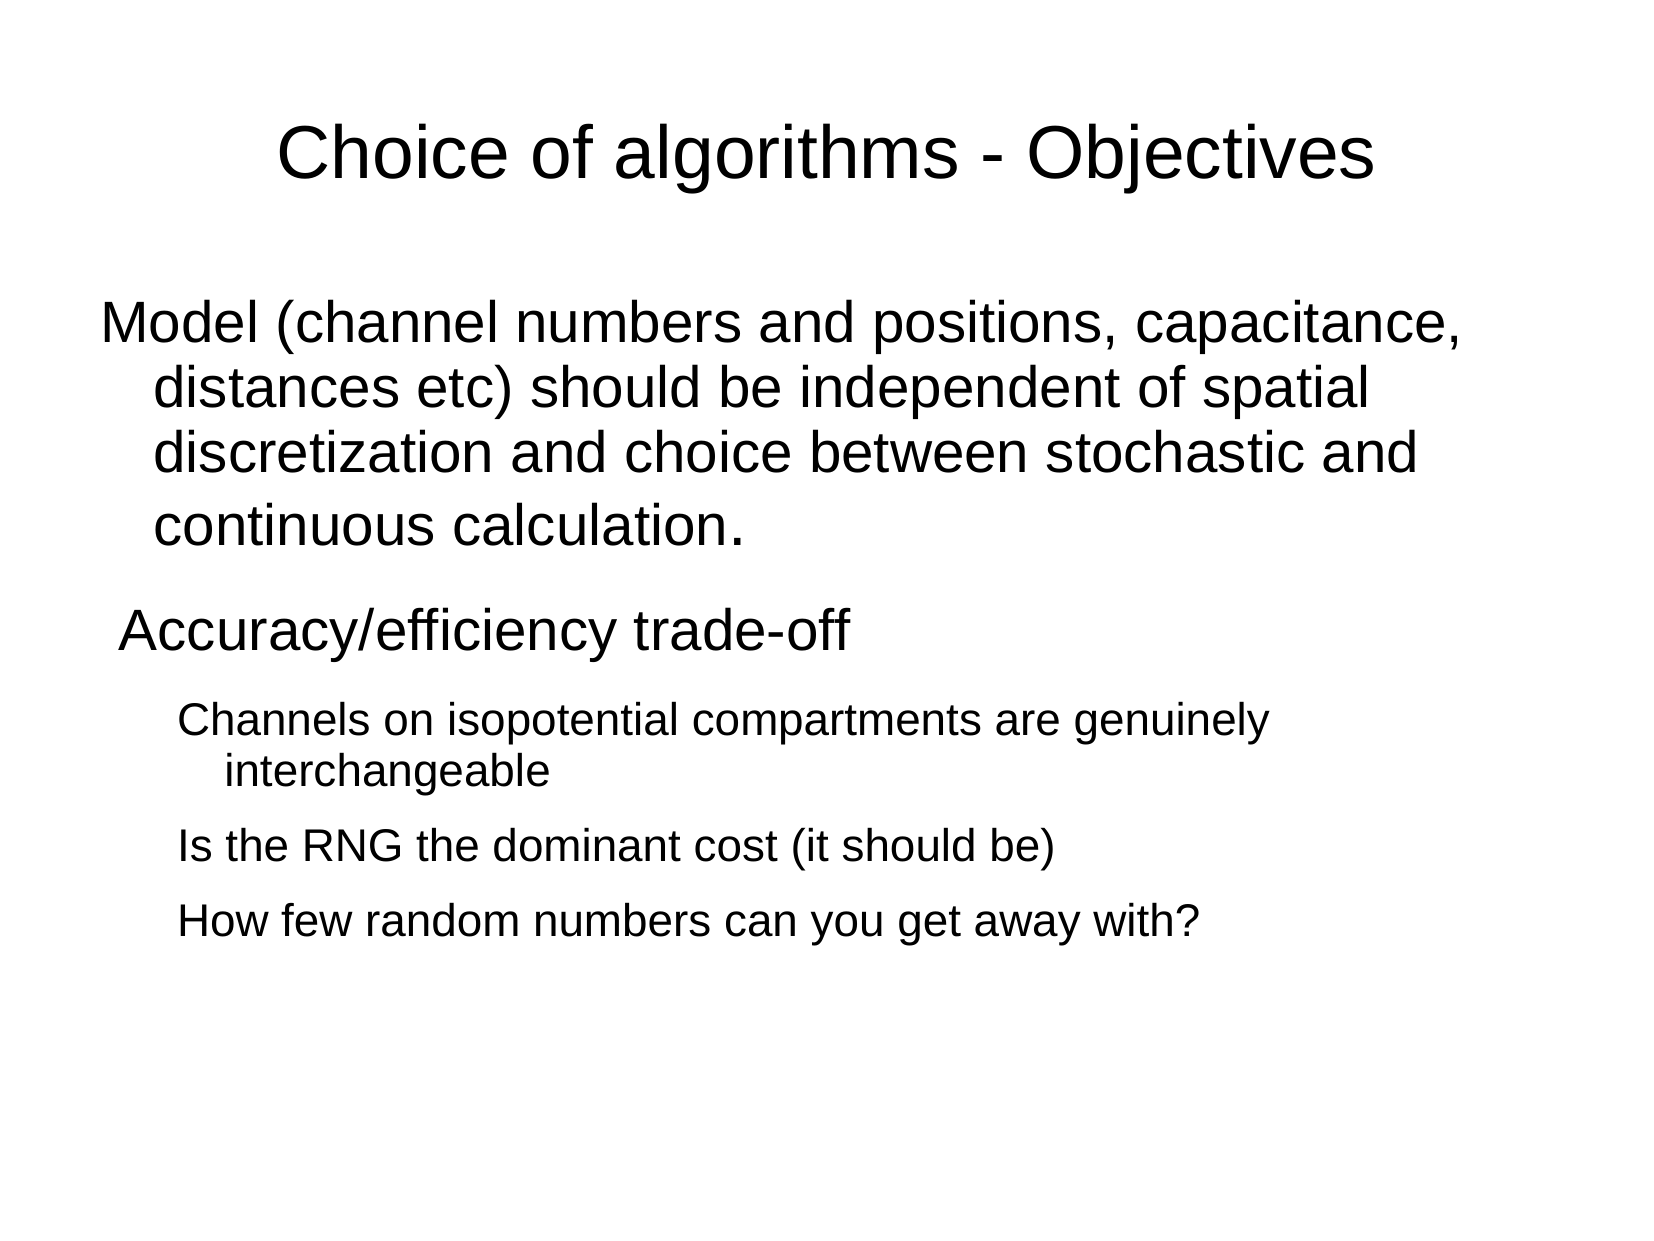

# Choice of algorithms - Objectives
Model (channel numbers and positions, capacitance, distances etc) should be independent of spatial discretization and choice between stochastic and continuous calculation.
 Accuracy/efficiency trade-off
Channels on isopotential compartments are genuinely interchangeable
Is the RNG the dominant cost (it should be)
How few random numbers can you get away with?